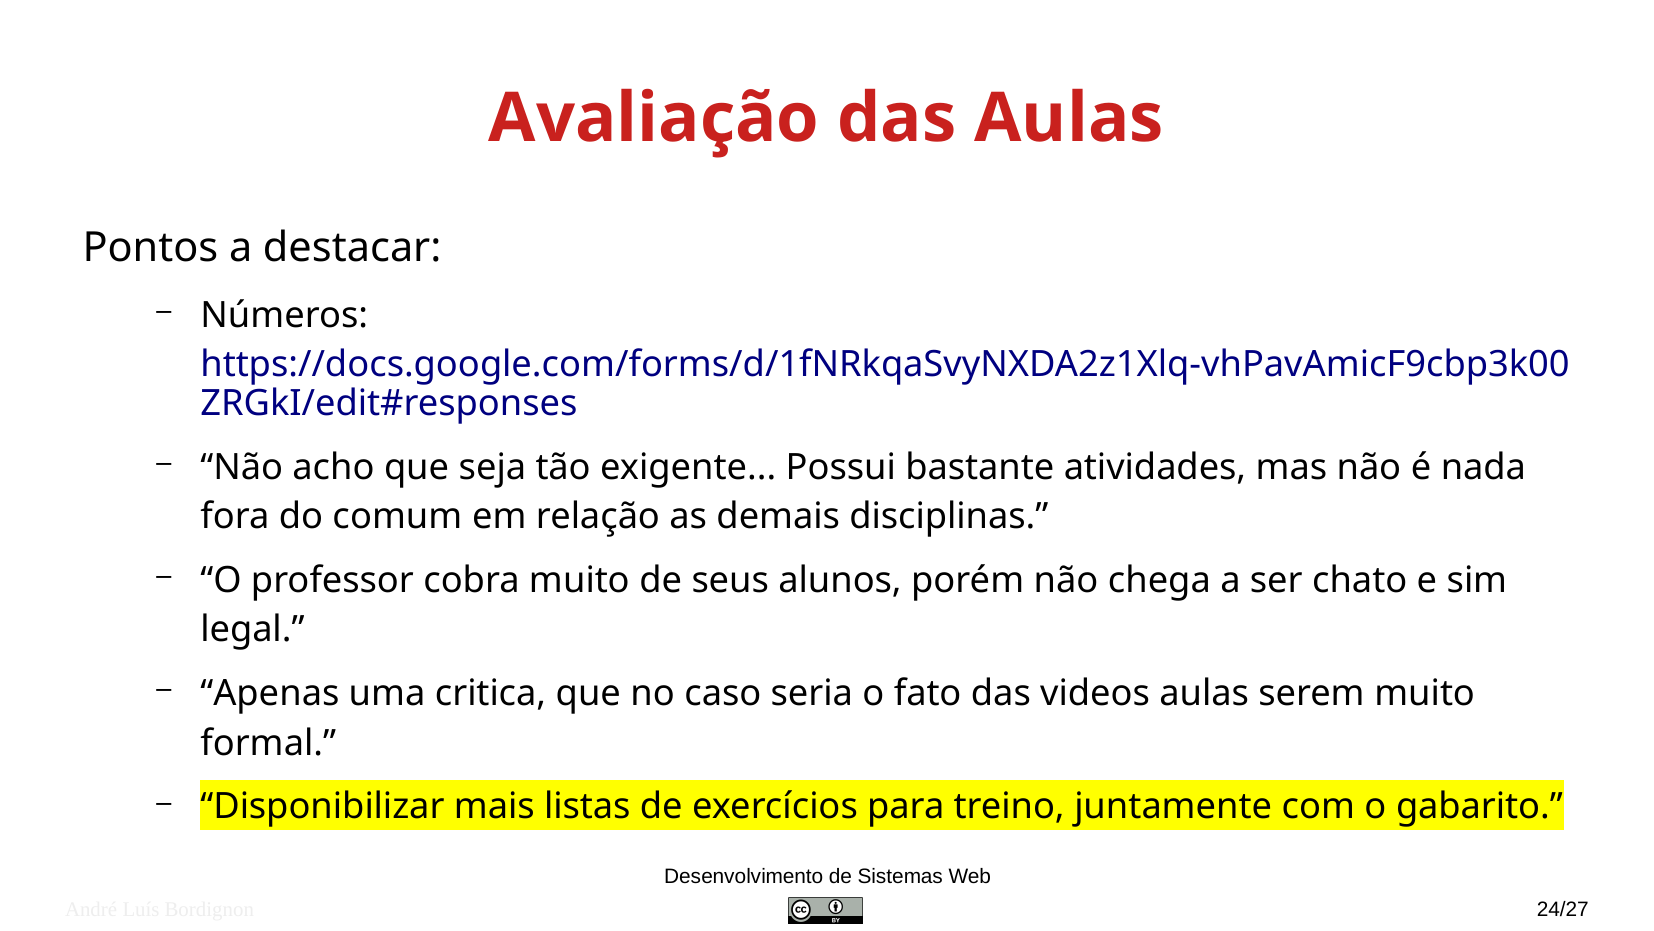

# Avaliação das Aulas
Pontos a destacar:
Números: https://docs.google.com/forms/d/1fNRkqaSvyNXDA2z1Xlq-vhPavAmicF9cbp3k00ZRGkI/edit#responses
“Não acho que seja tão exigente... Possui bastante atividades, mas não é nada fora do comum em relação as demais disciplinas.”
“O professor cobra muito de seus alunos, porém não chega a ser chato e sim legal.”
“Apenas uma critica, que no caso seria o fato das videos aulas serem muito formal.”
“Disponibilizar mais listas de exercícios para treino, juntamente com o gabarito.”
André Luís Bordignon
24